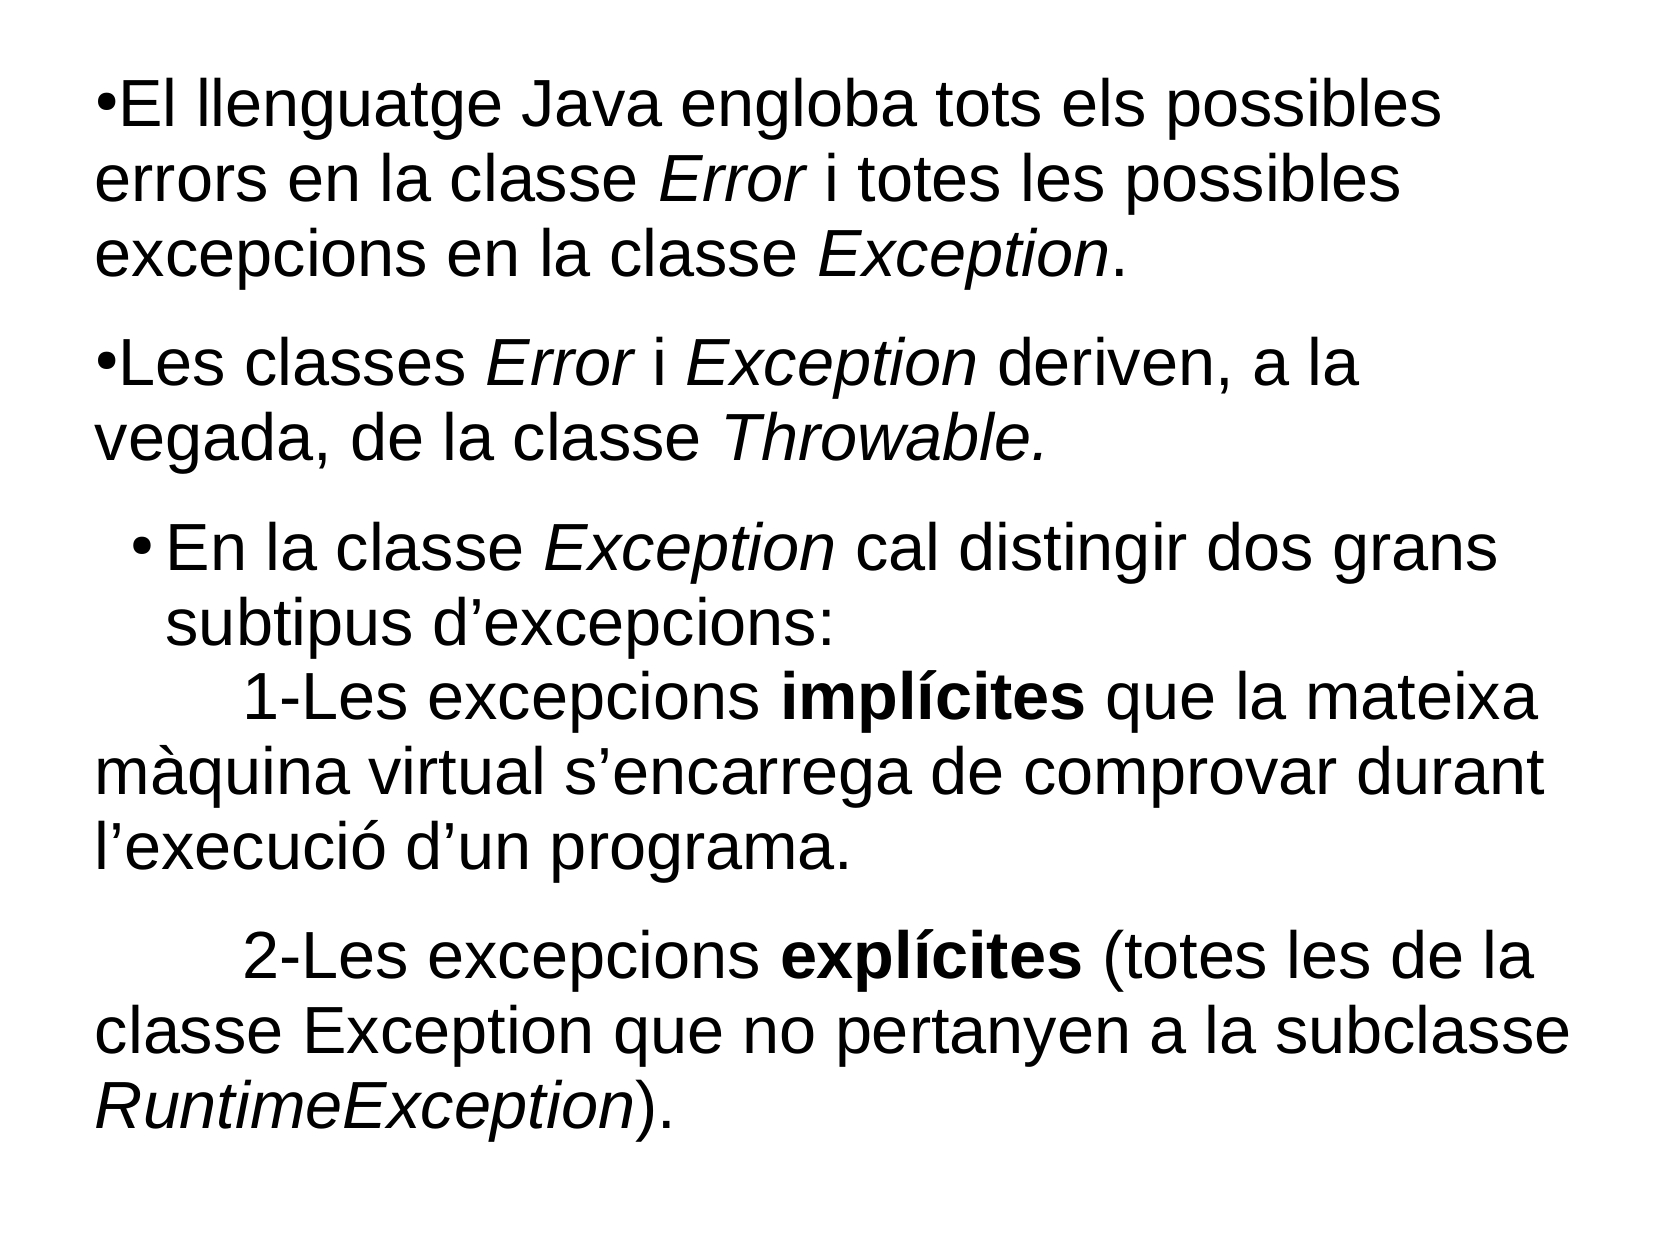

El llenguatge Java engloba tots els possibles errors en la classe Error i totes les possibles excepcions en la classe Exception.
Les classes Error i Exception deriven, a la vegada, de la classe Throwable.
En la classe Exception cal distingir dos grans subtipus d’excepcions:
 	1-Les excepcions implícites que la mateixa màquina virtual s’encarrega de comprovar durant l’execució d’un programa.
		2-Les excepcions explícites (totes les de la classe Exception que no pertanyen a la subclasse RuntimeException).